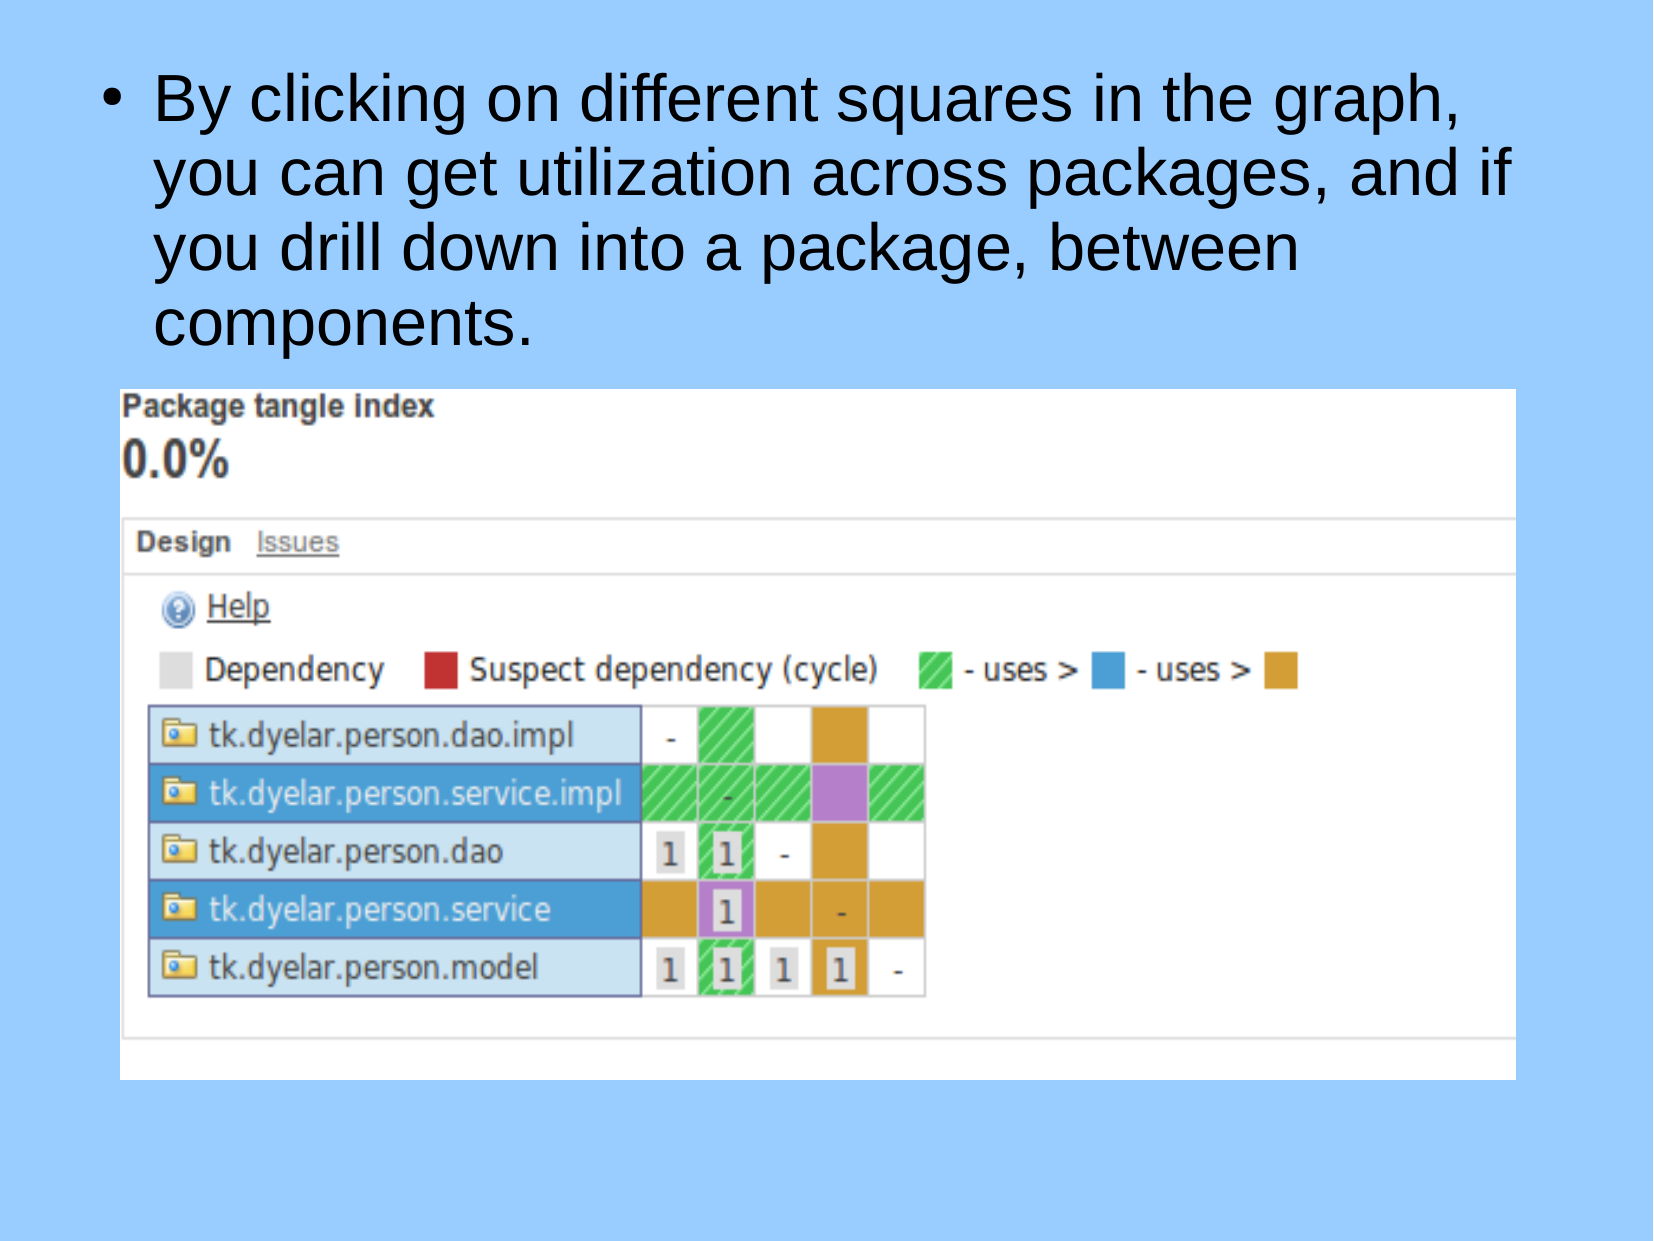

# By clicking on different squares in the graph, you can get utilization across packages, and if you drill down into a package, between components.